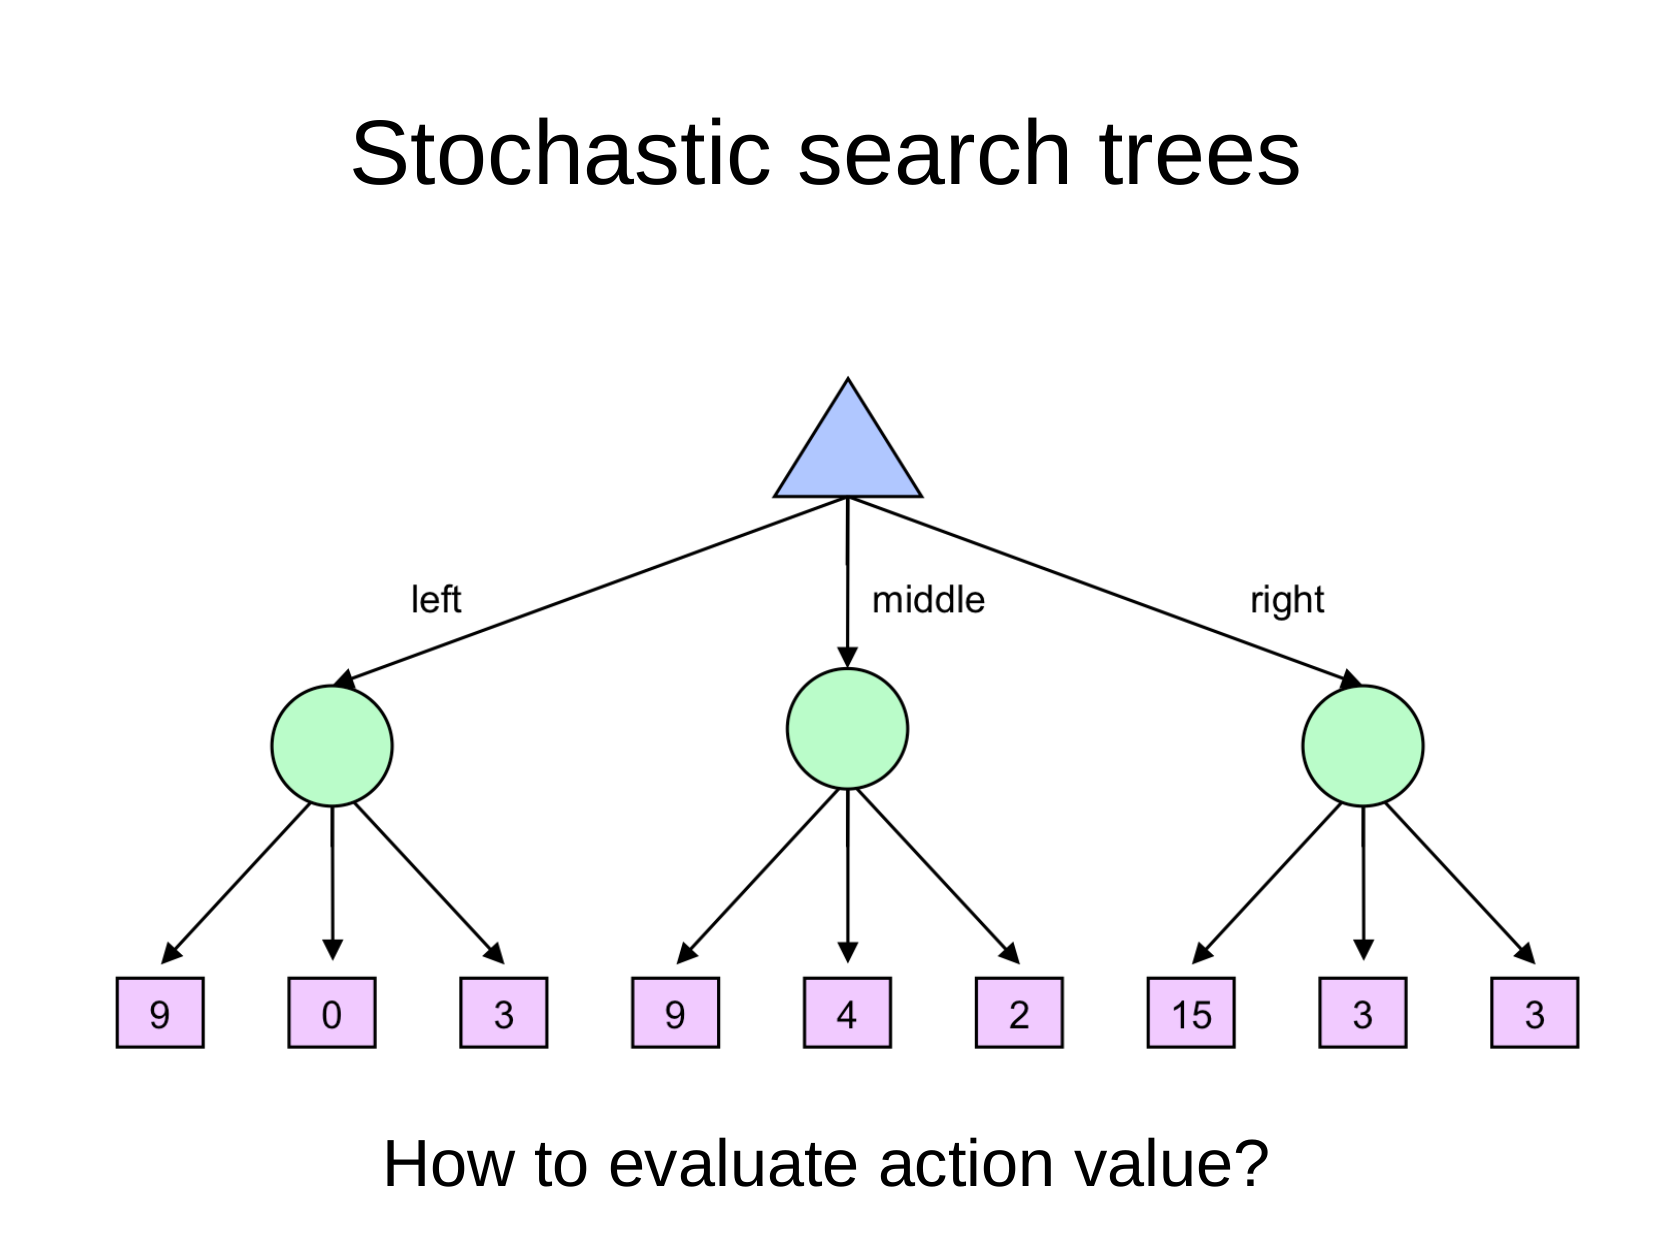

Stochastic search trees
# How to evaluate action value?